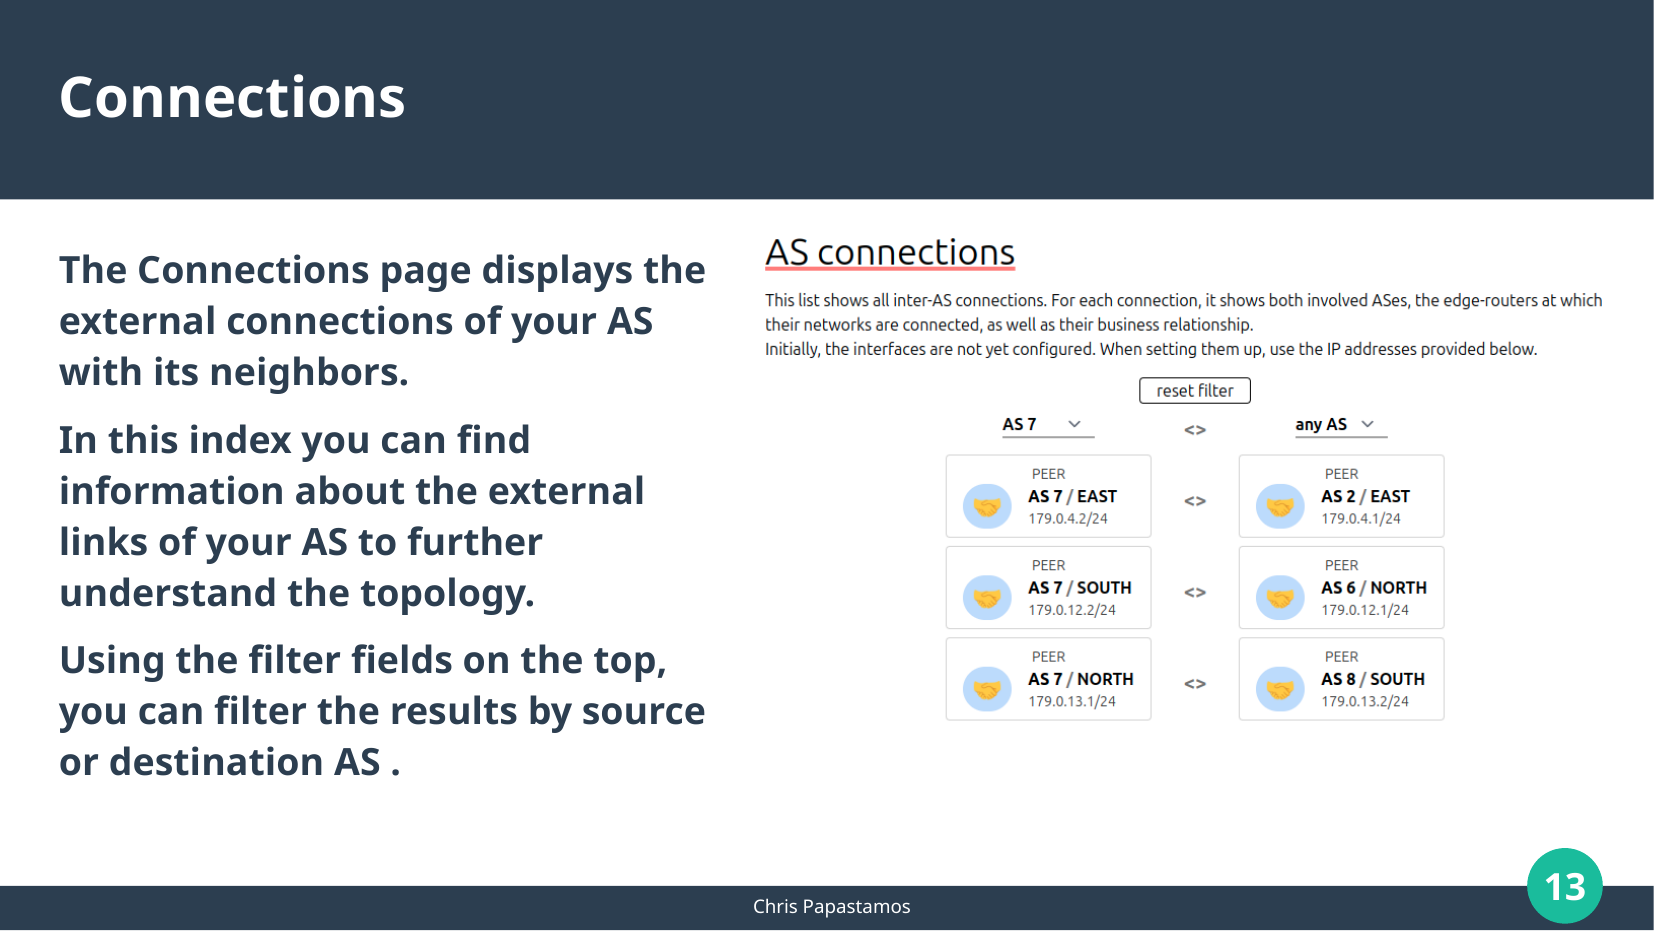

# Connections
The Connections page displays the external connections of your AS with its neighbors.
In this index you can find information about the external links of your AS to further understand the topology.
Using the filter fields on the top, you can filter the results by source or destination AS .
Chris Papastamos